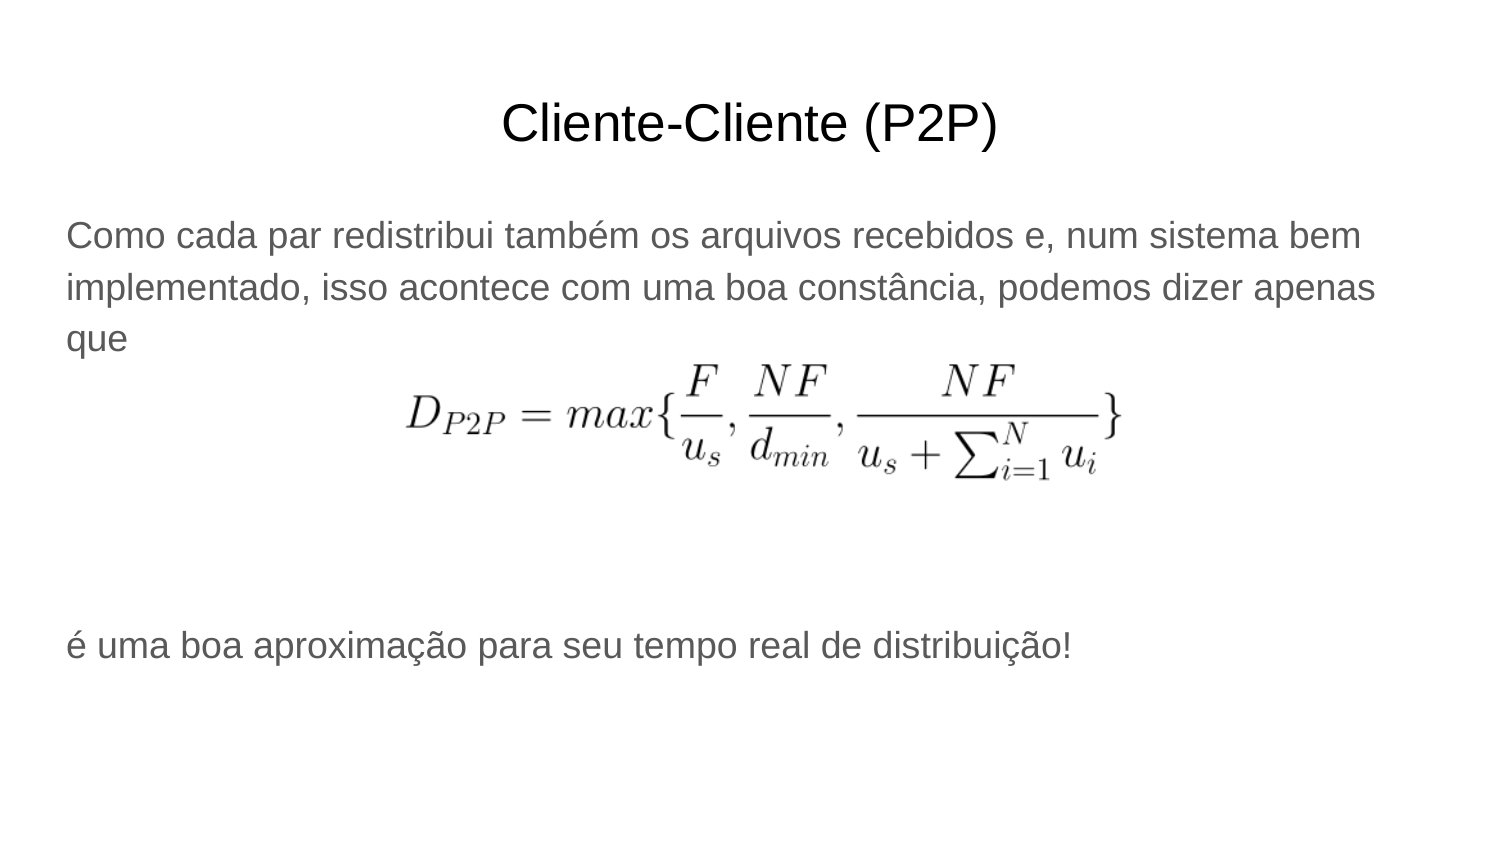

# Cliente-Cliente (P2P)
Como cada par redistribui também os arquivos recebidos e, num sistema bem implementado, isso acontece com uma boa constância, podemos dizer apenas que
é uma boa aproximação para seu tempo real de distribuição!